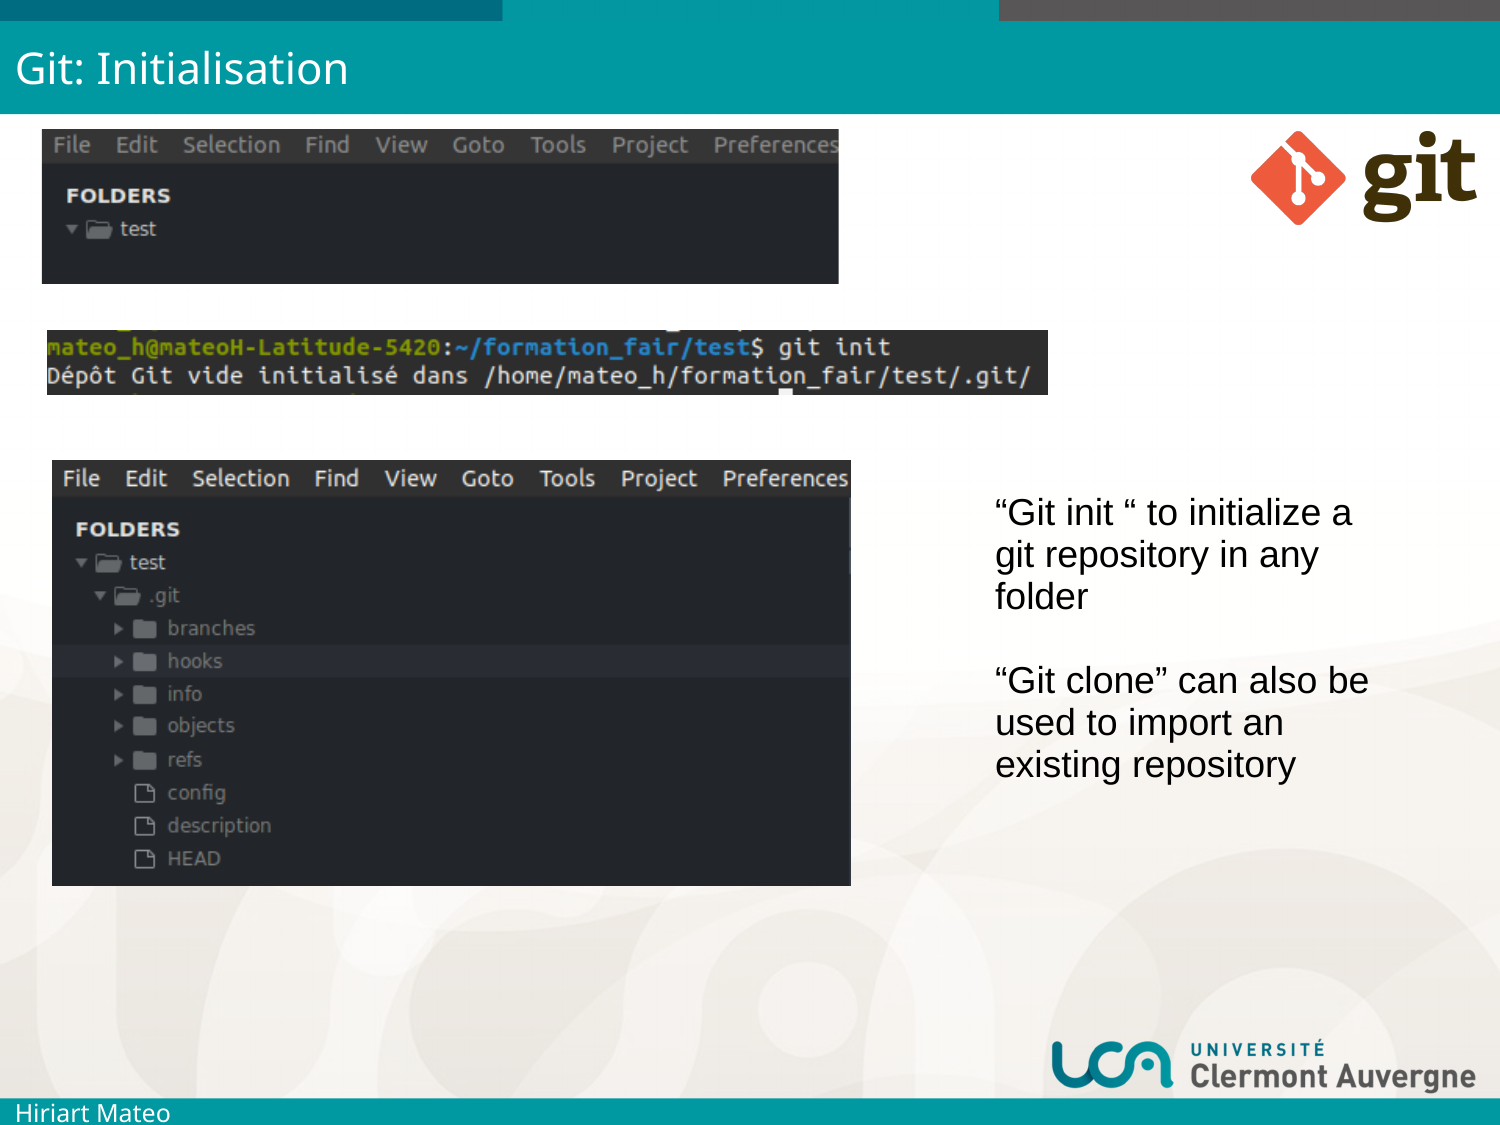

Git: Initialisation
“Git init “ to initialize a git repository in any folder
“Git clone” can also be used to import an existing repository
Hiriart Mateo